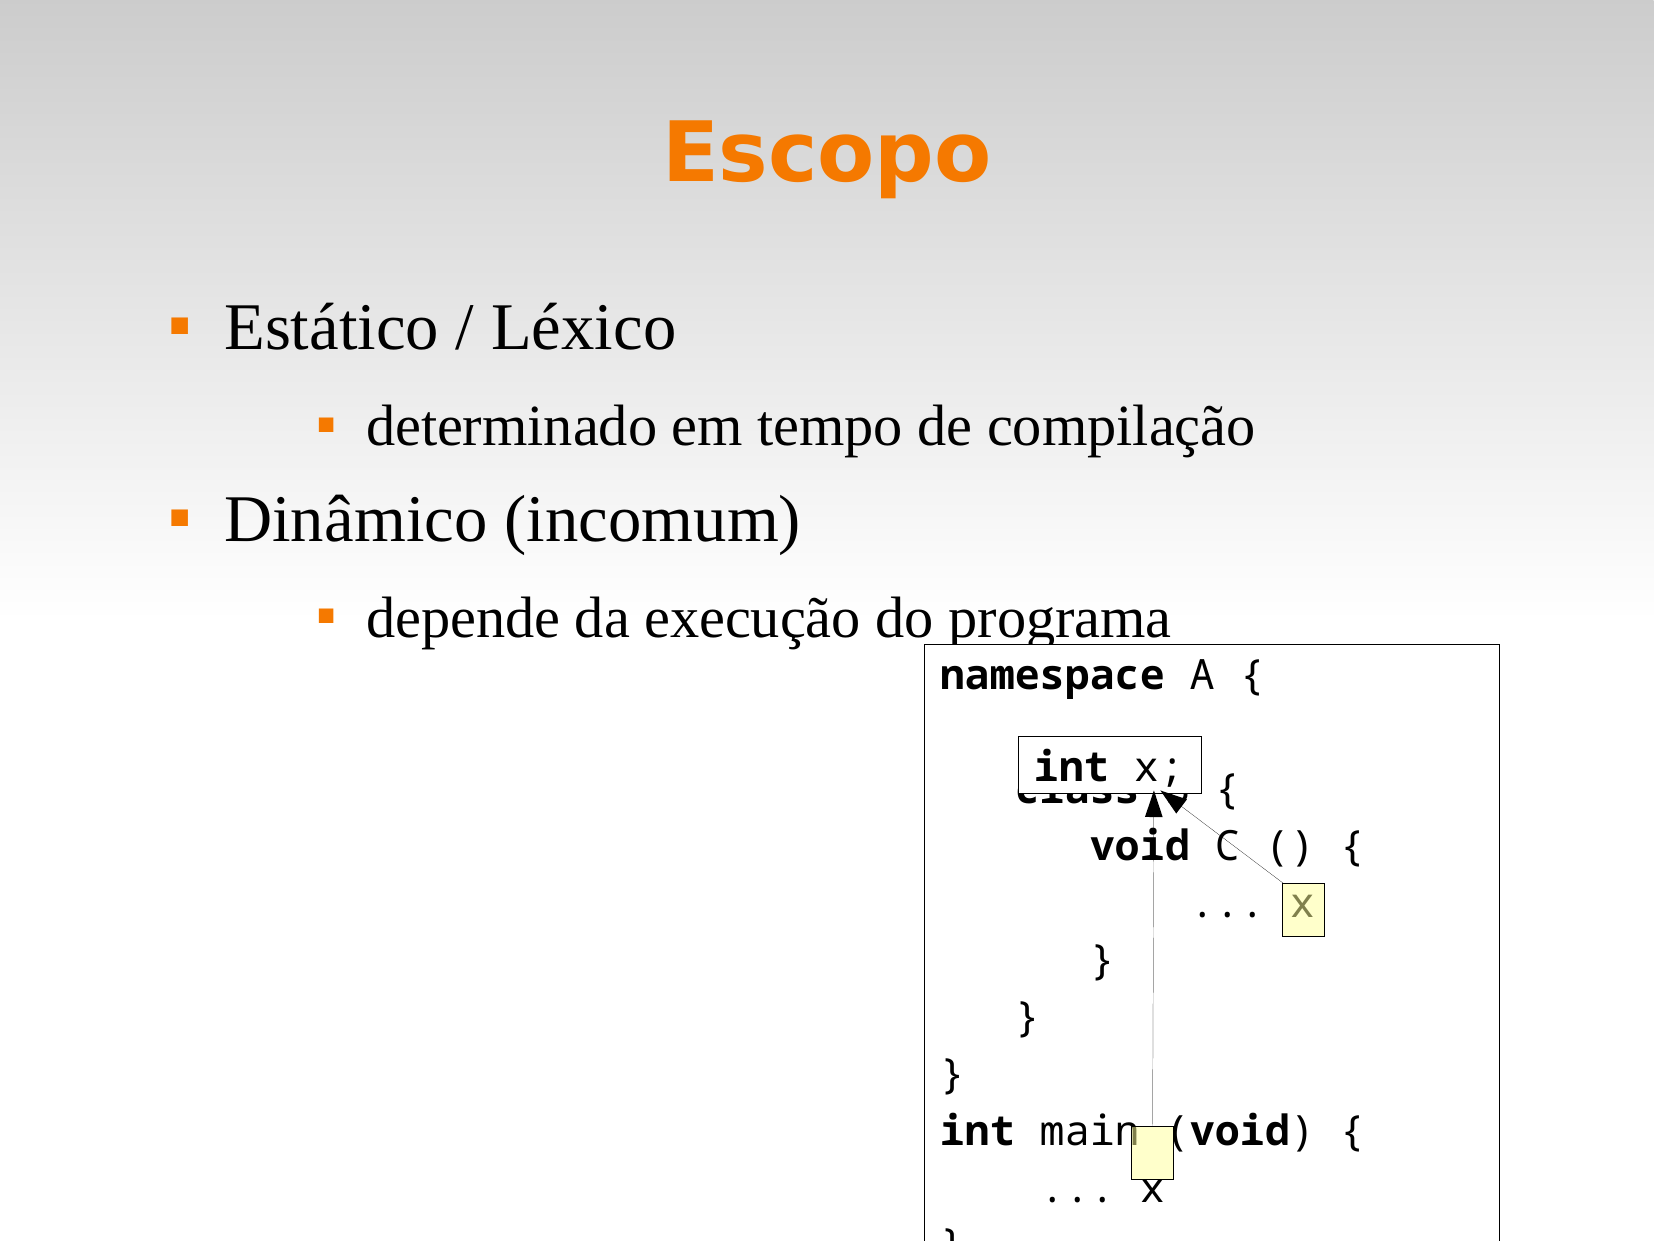

# Escopo
Estático / Léxico
determinado em tempo de compilação
Dinâmico (incomum)
depende da execução do programa
namespace A {
 ...
 class B {
 void C () {
 ... x
 }
 }
}
int main (void) {
 ... x
}
int x;